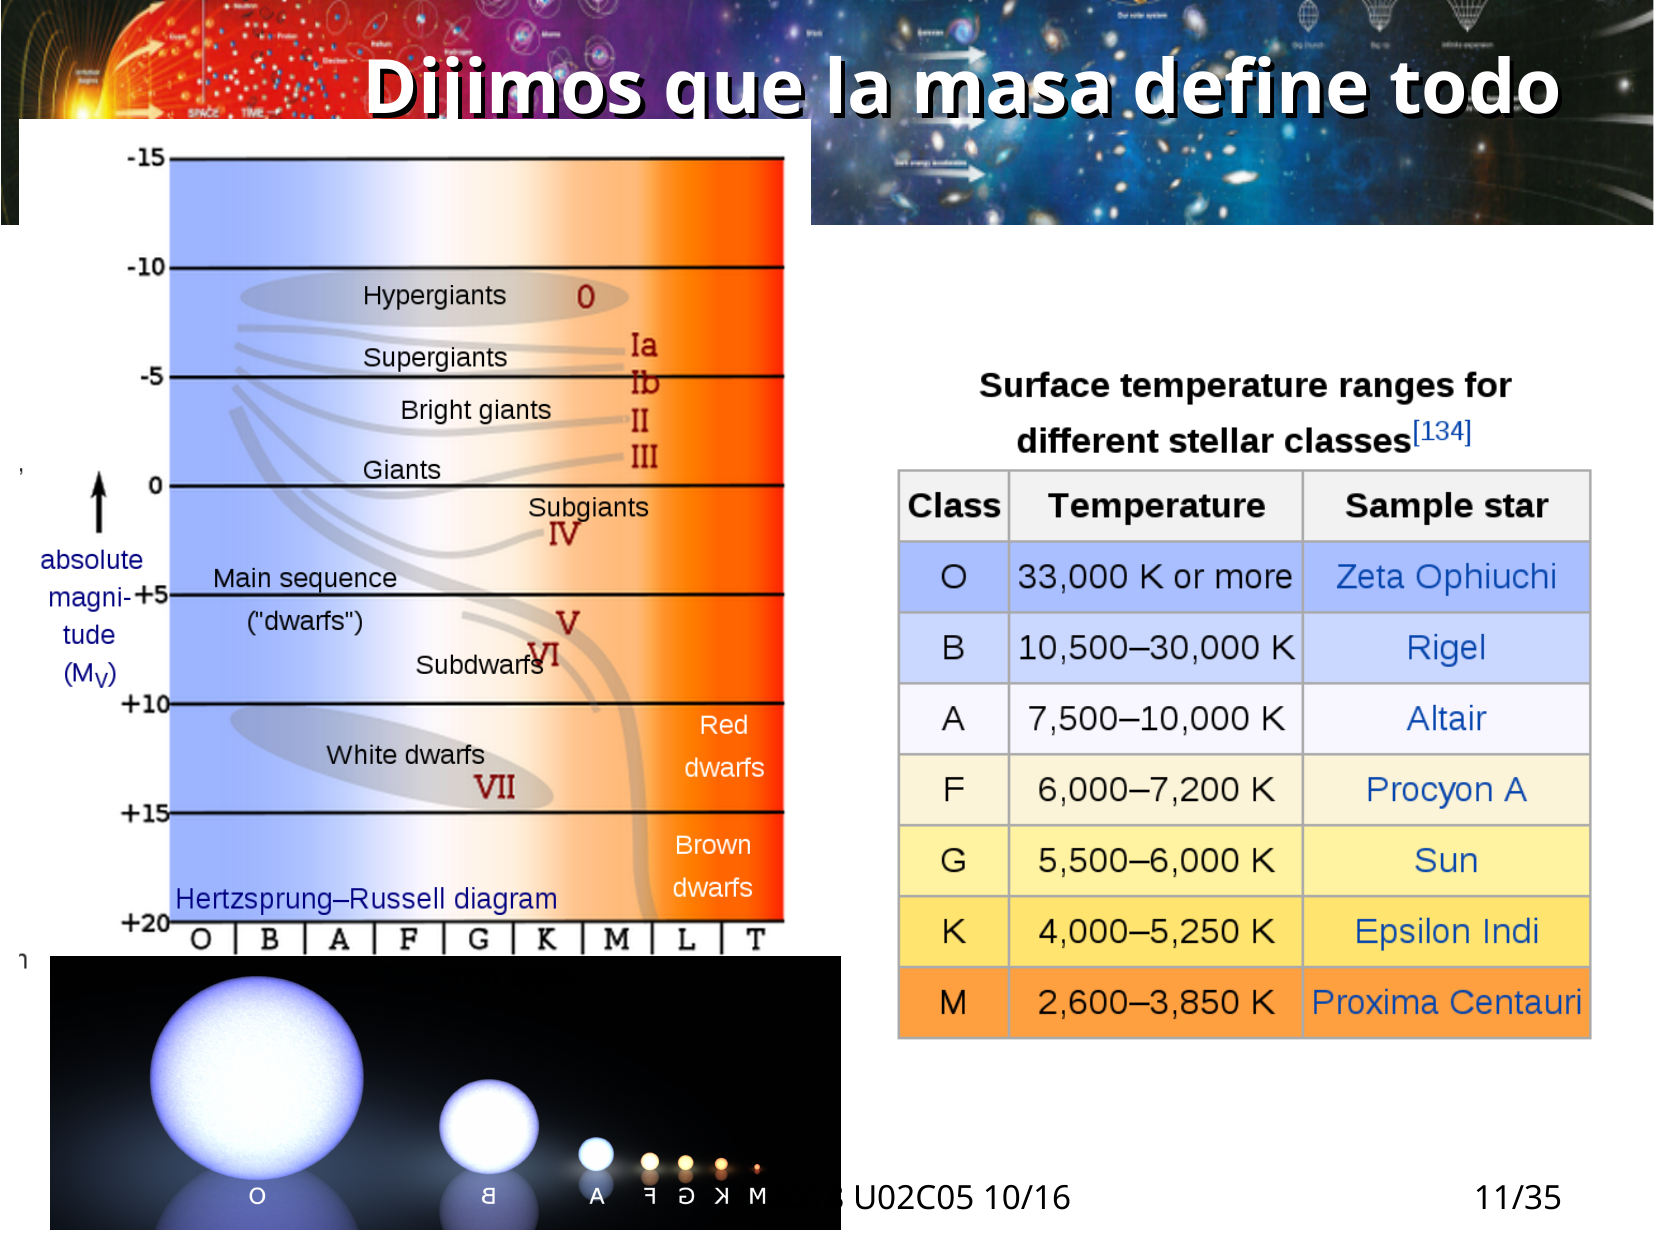

# Dijimos que la masa define todo
Oct 17, 2018
Asorey IPAC 2018 U02C05 10/16
11